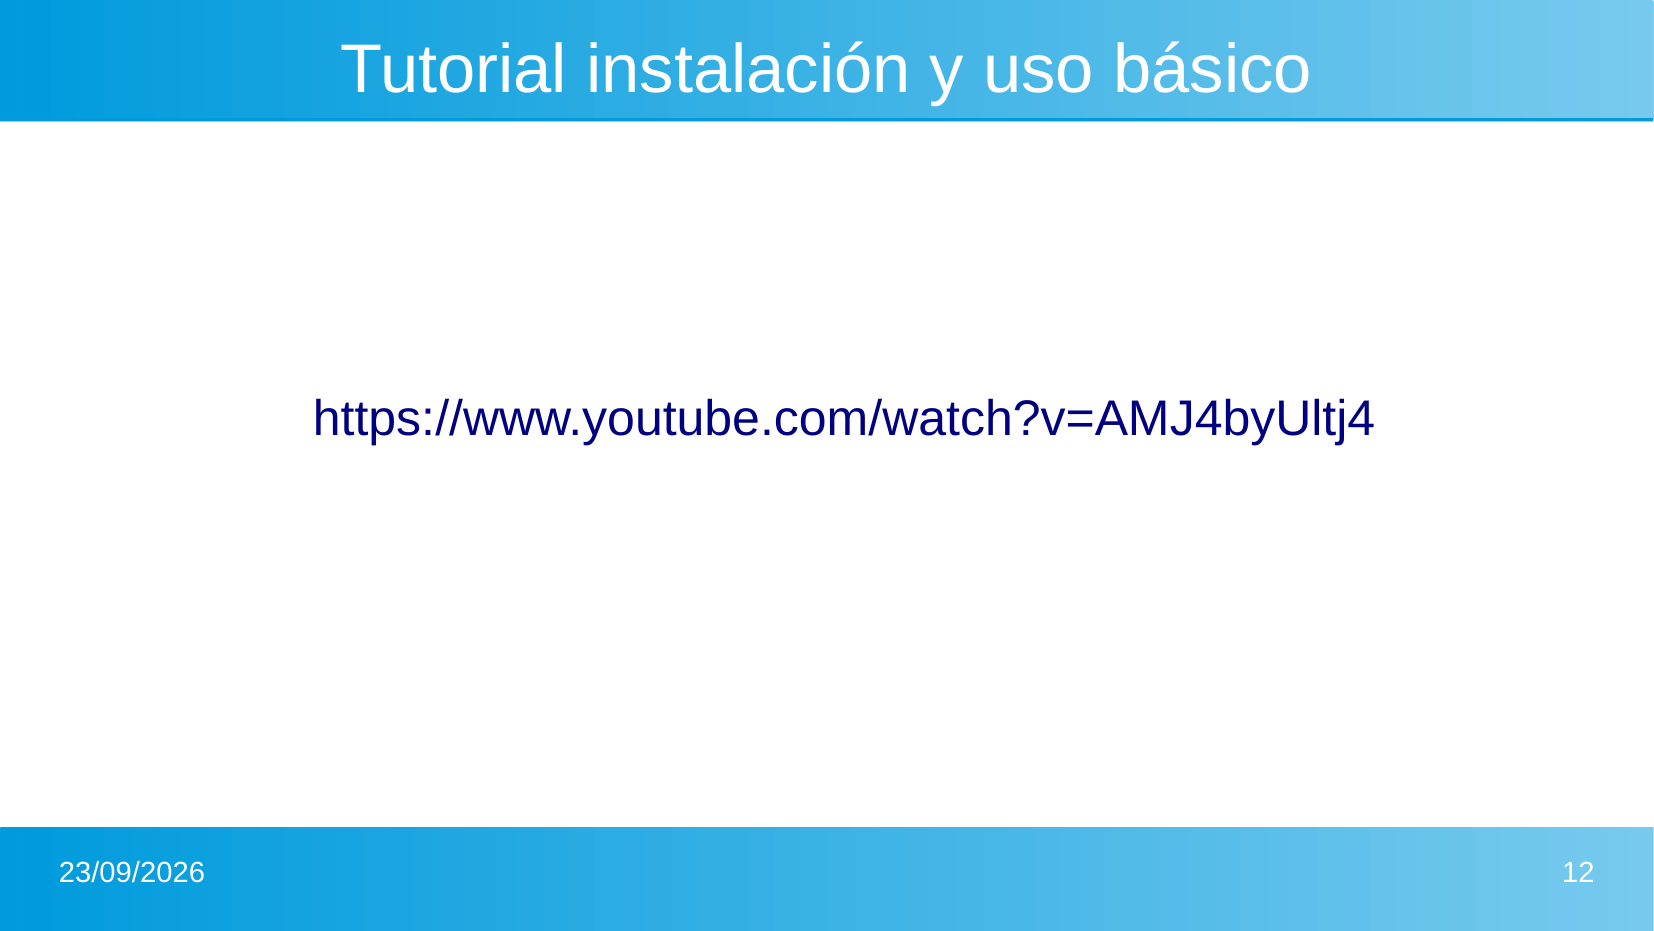

# Tutorial instalación y uso básico
https://www.youtube.com/watch?v=AMJ4byUltj4
12